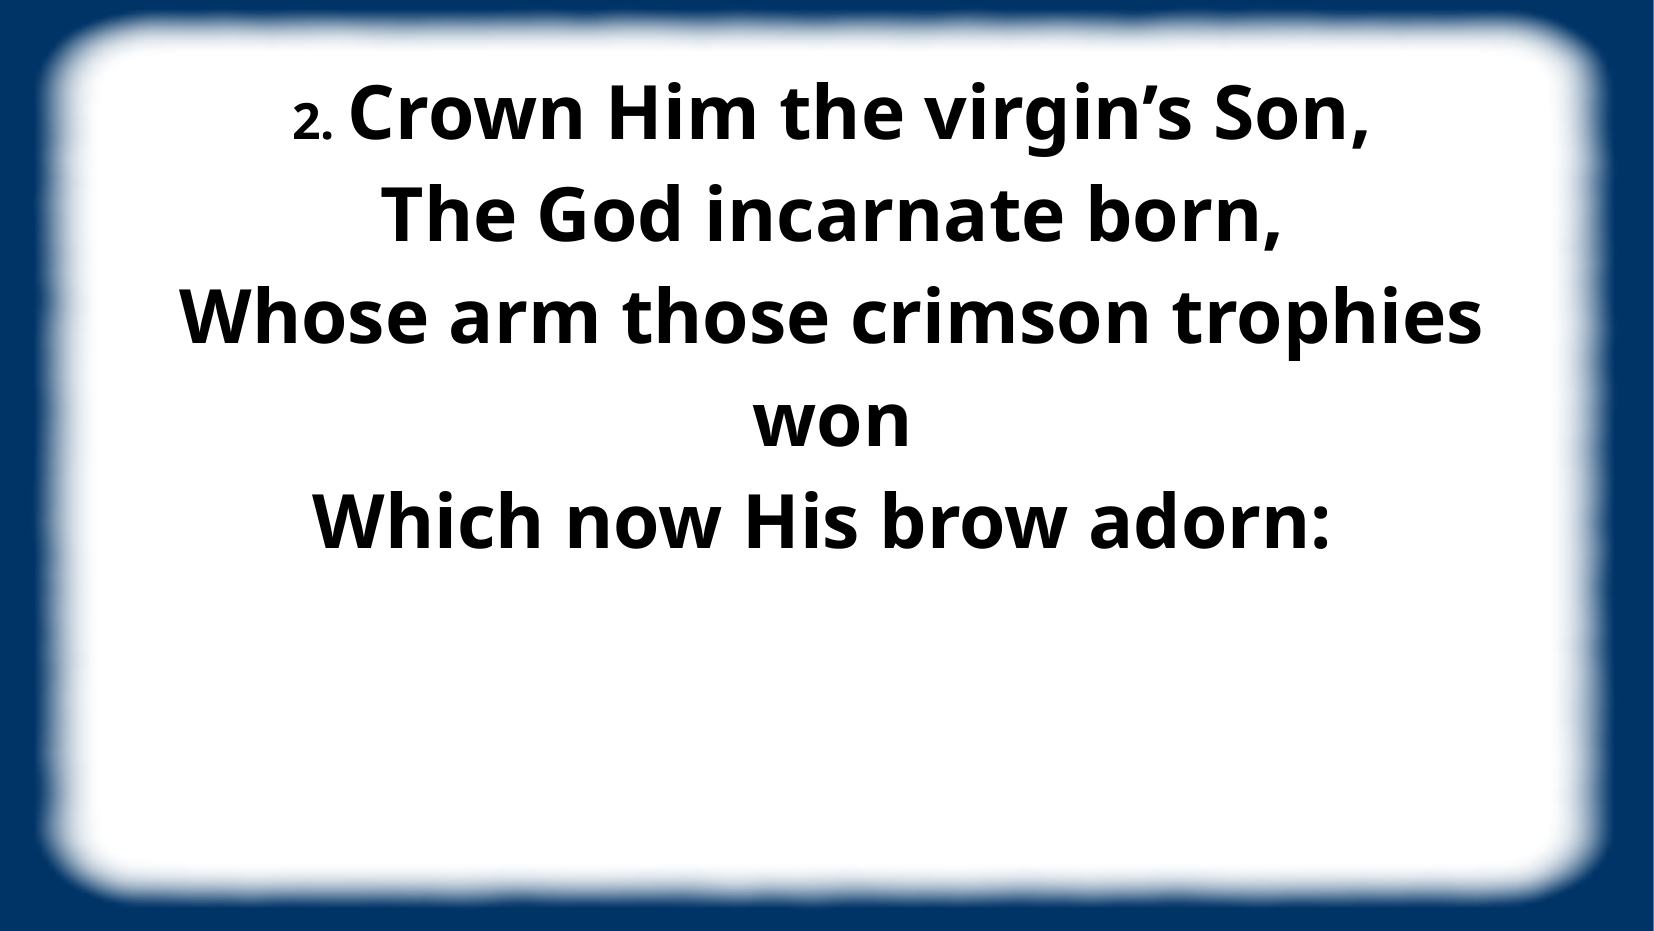

2. Crown Him the virgin’s Son,
The God incarnate born,
Whose arm those crimson trophies won
Which now His brow adorn: